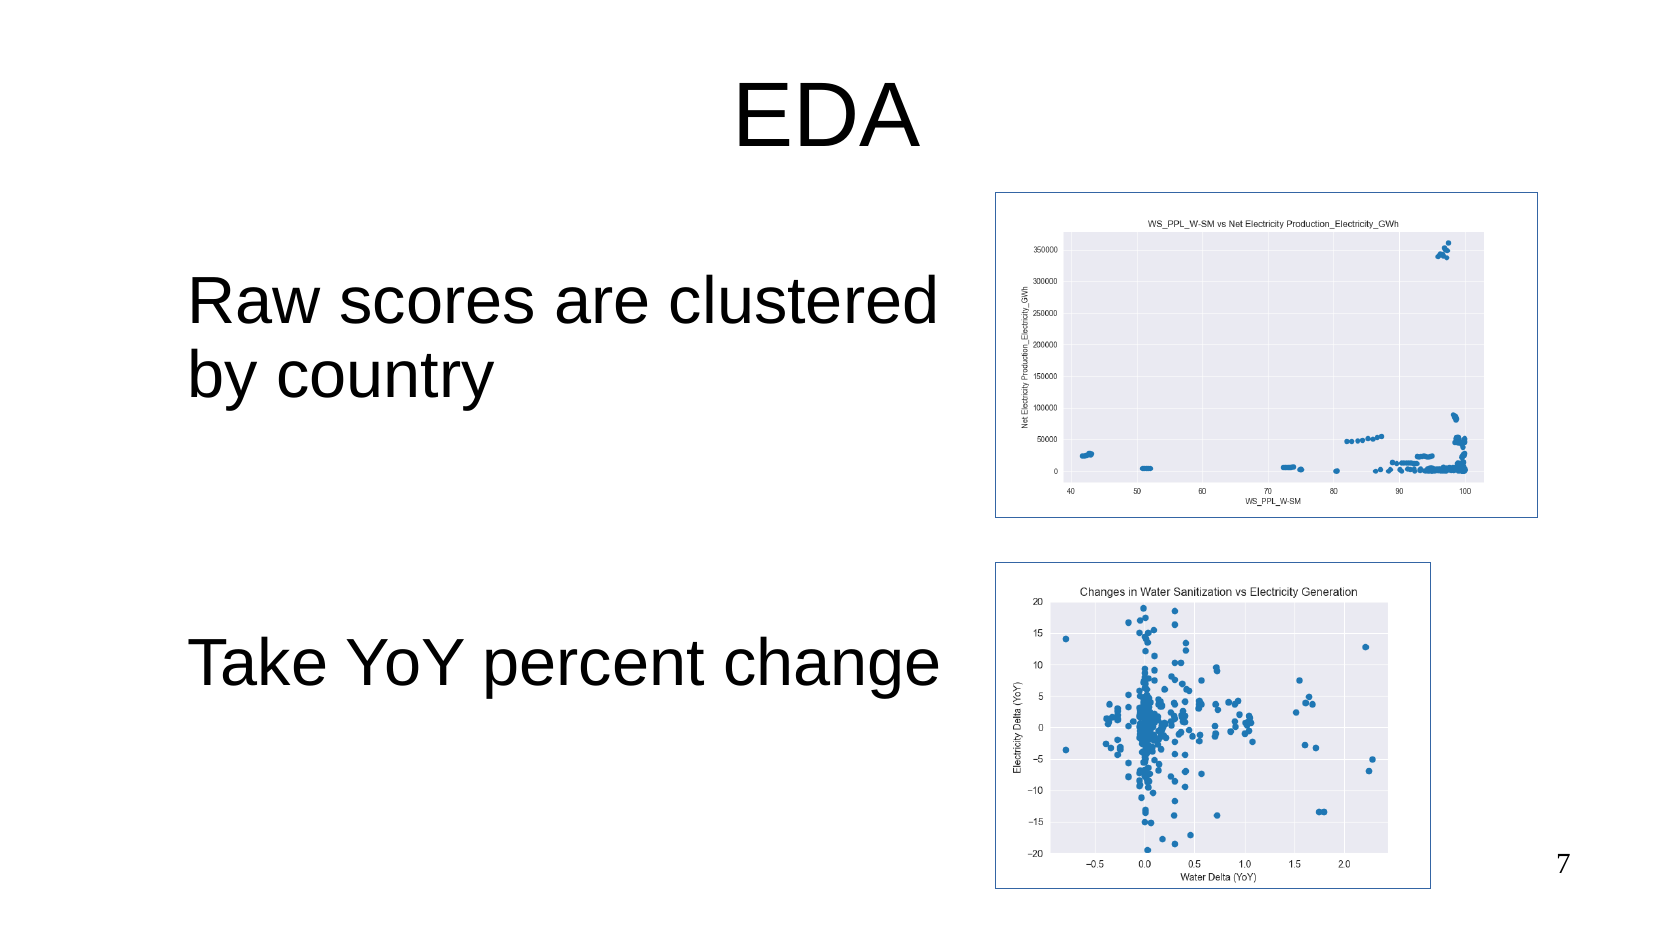

# EDA
Raw scores are clustered by country
Take YoY percent change
7